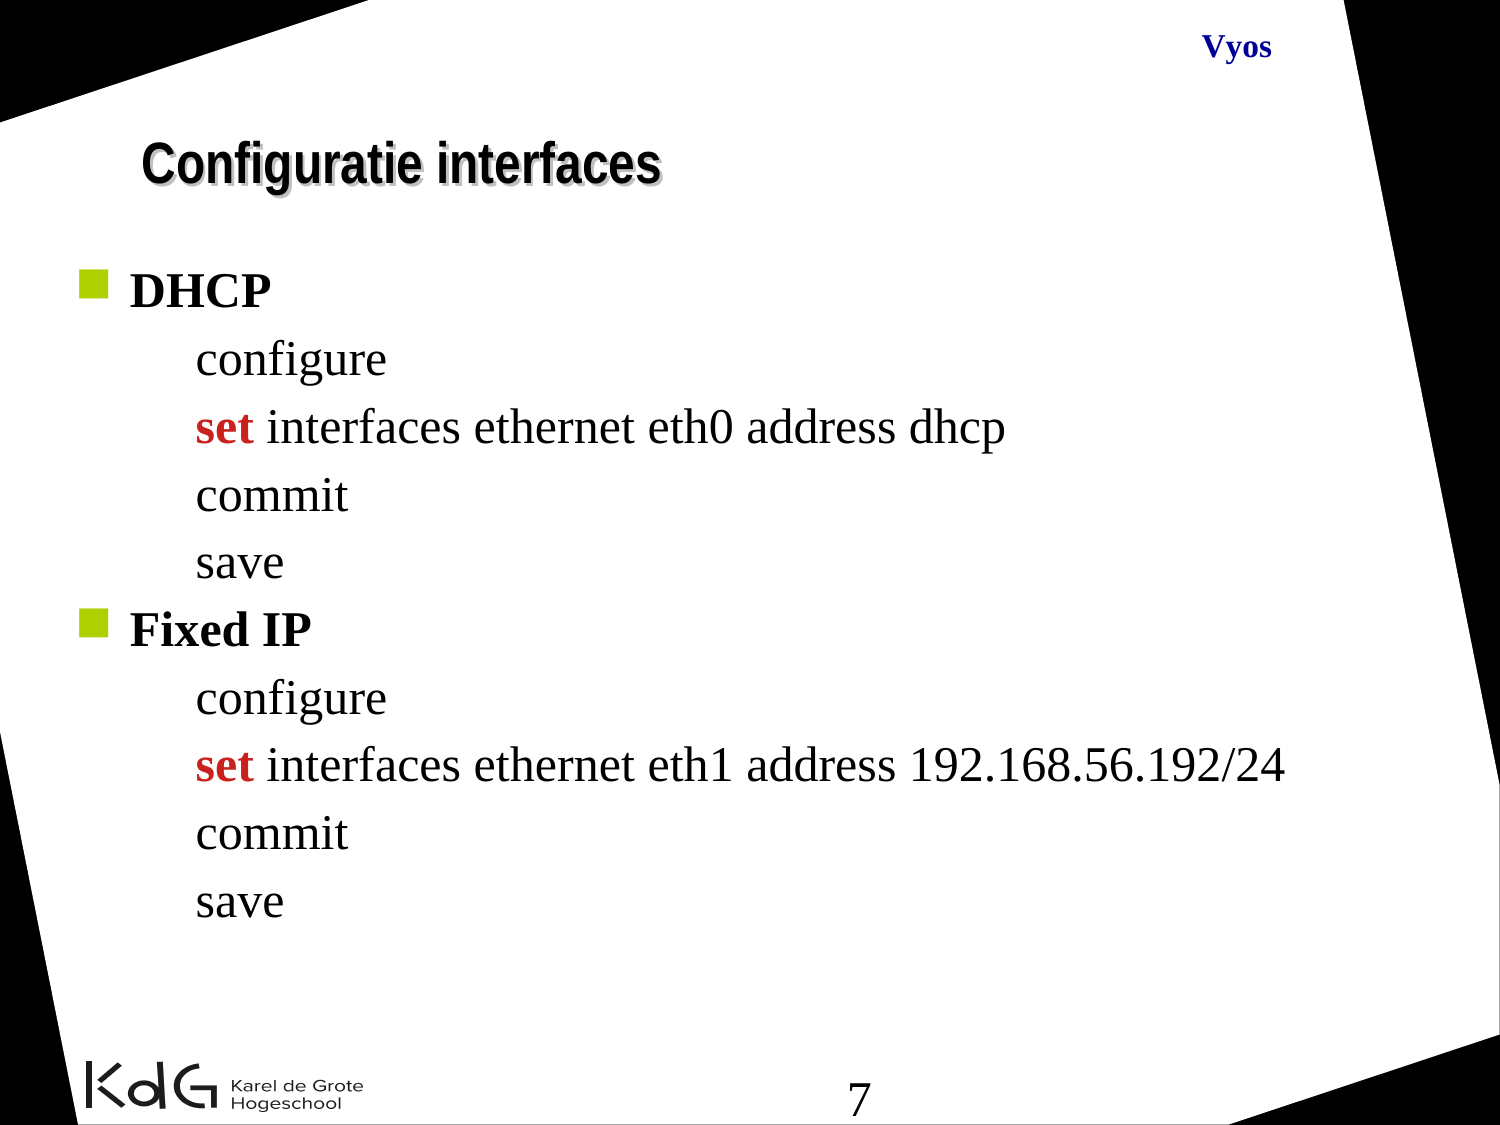

# Configuratie interfaces
DHCP
configure
set interfaces ethernet eth0 address dhcp
commit
save
Fixed IP
configure
set interfaces ethernet eth1 address 192.168.56.192/24
commit
save